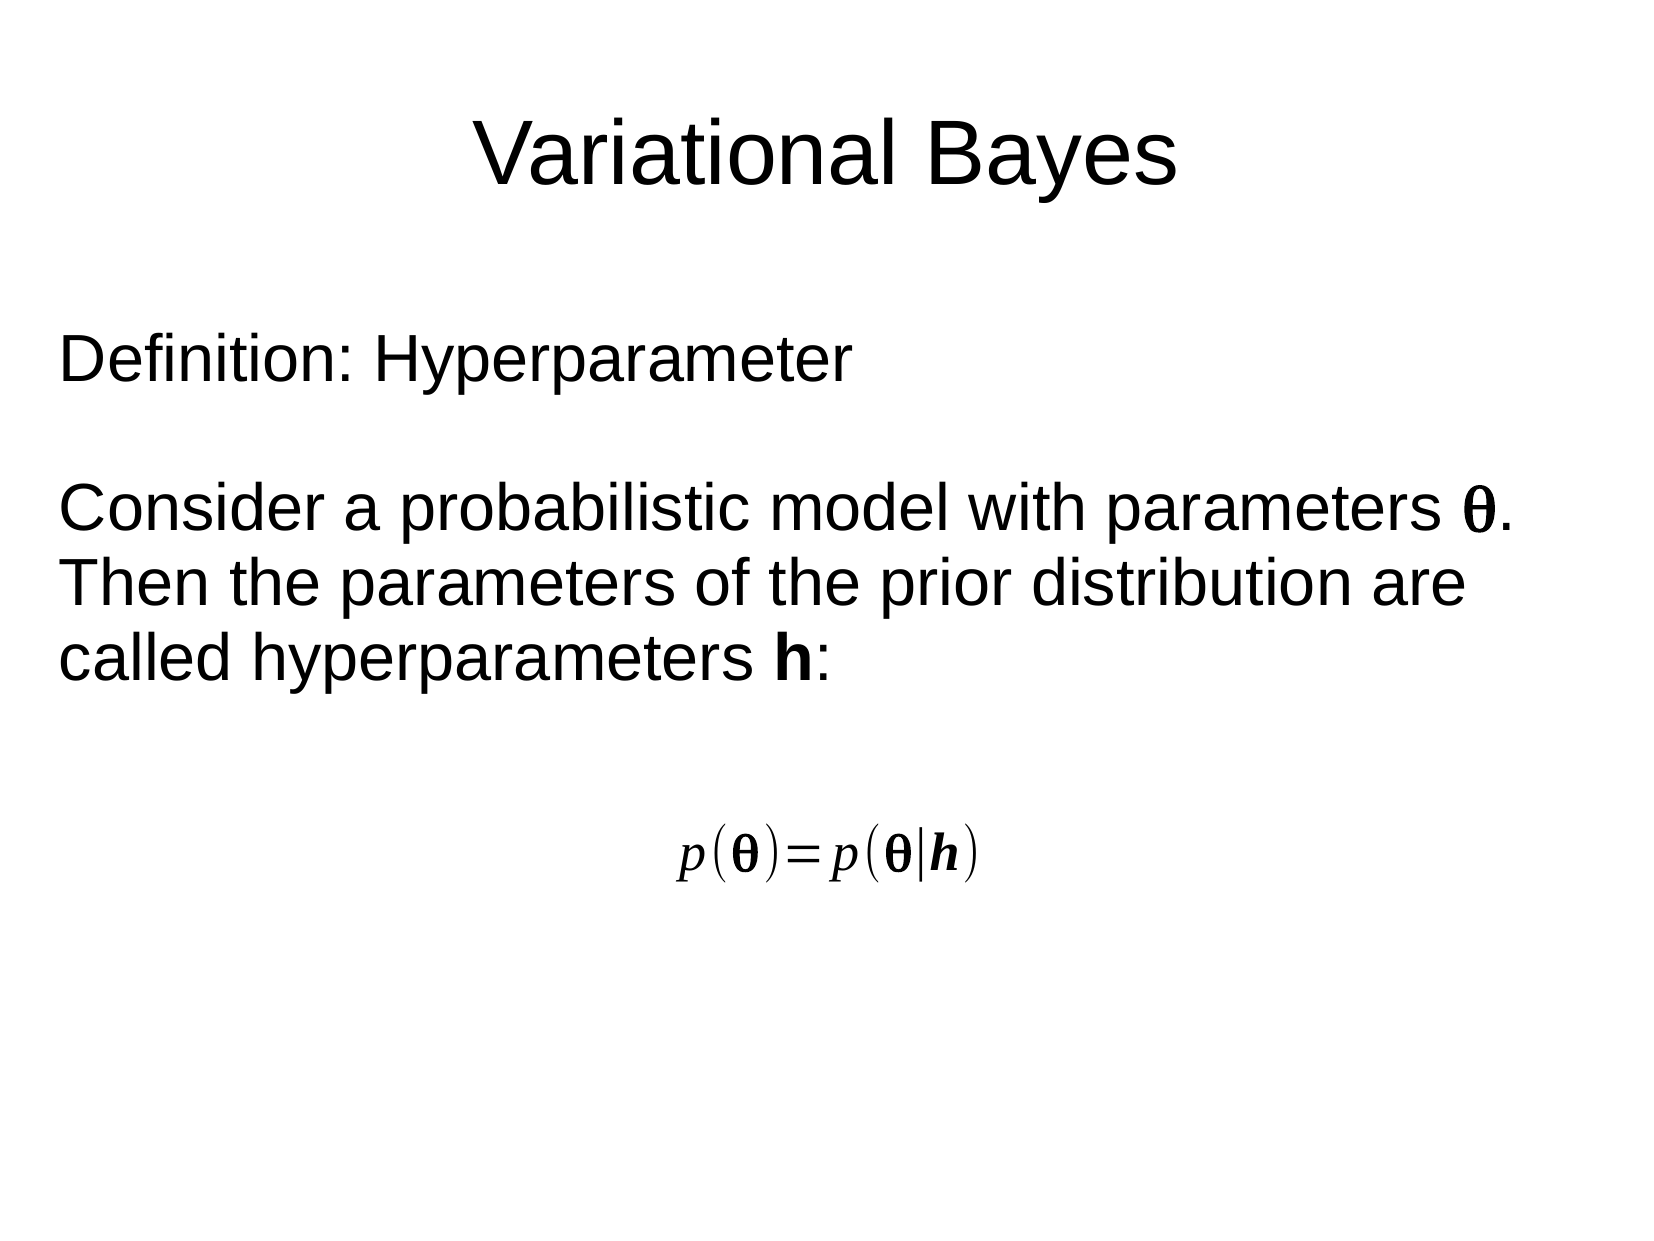

# Variational Bayes
Definition: Hyperparameter
Consider a probabilistic model with parameters q. Then the parameters of the prior distribution are called hyperparameters h: